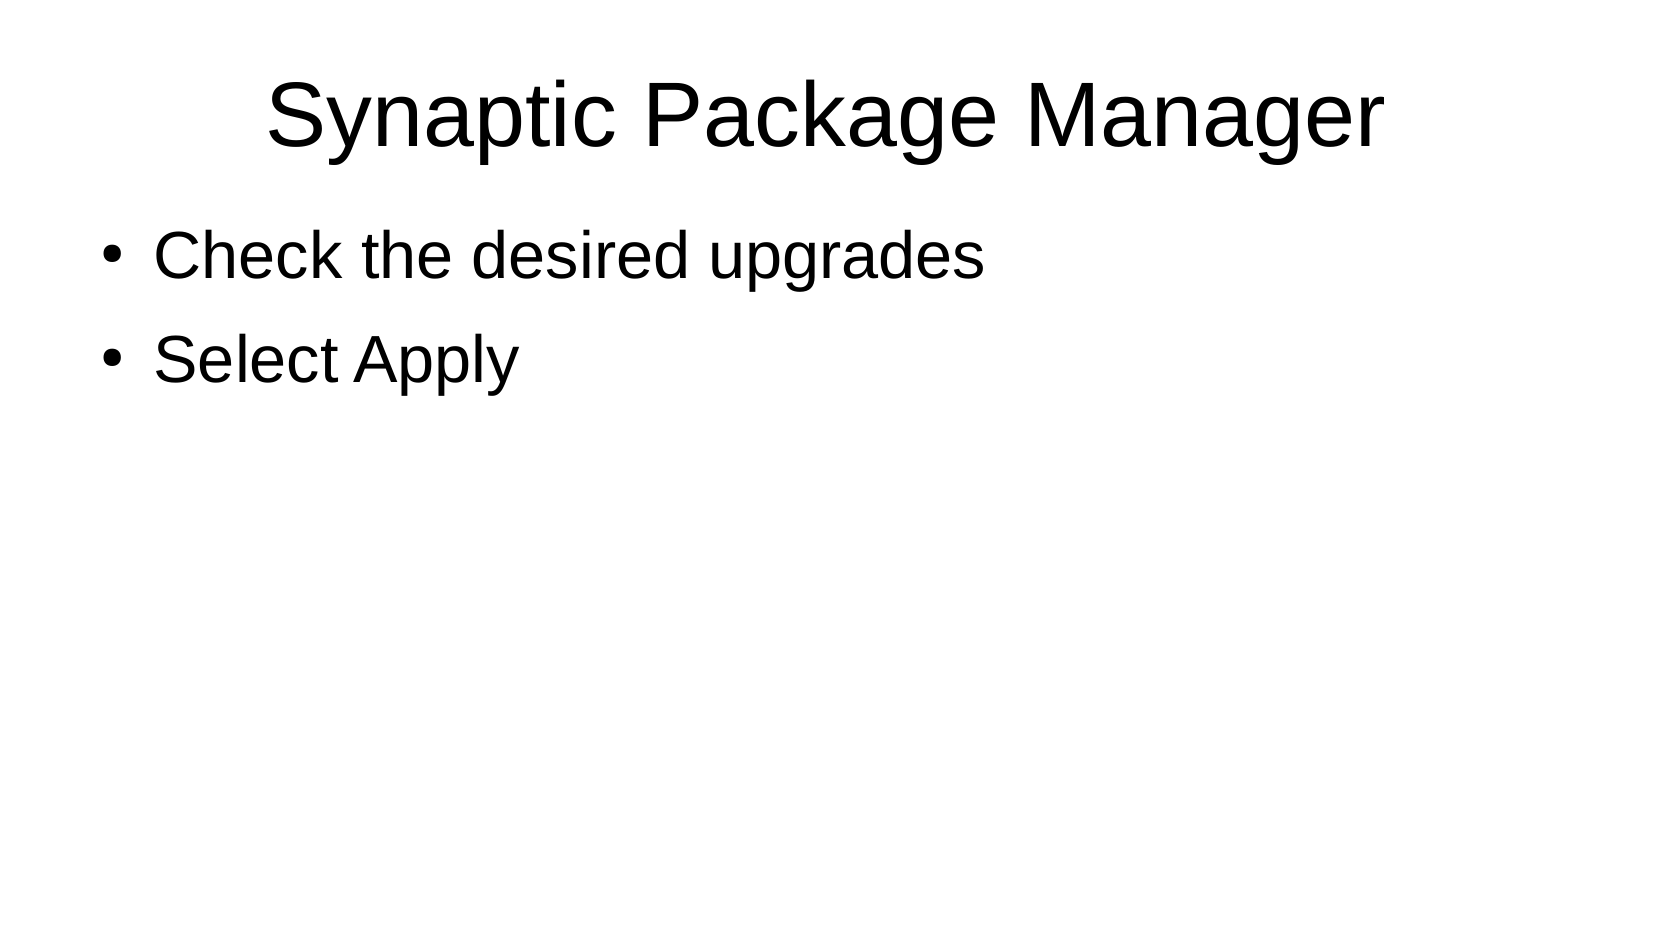

# Synaptic Package Manager
Check the desired upgrades
Select Apply